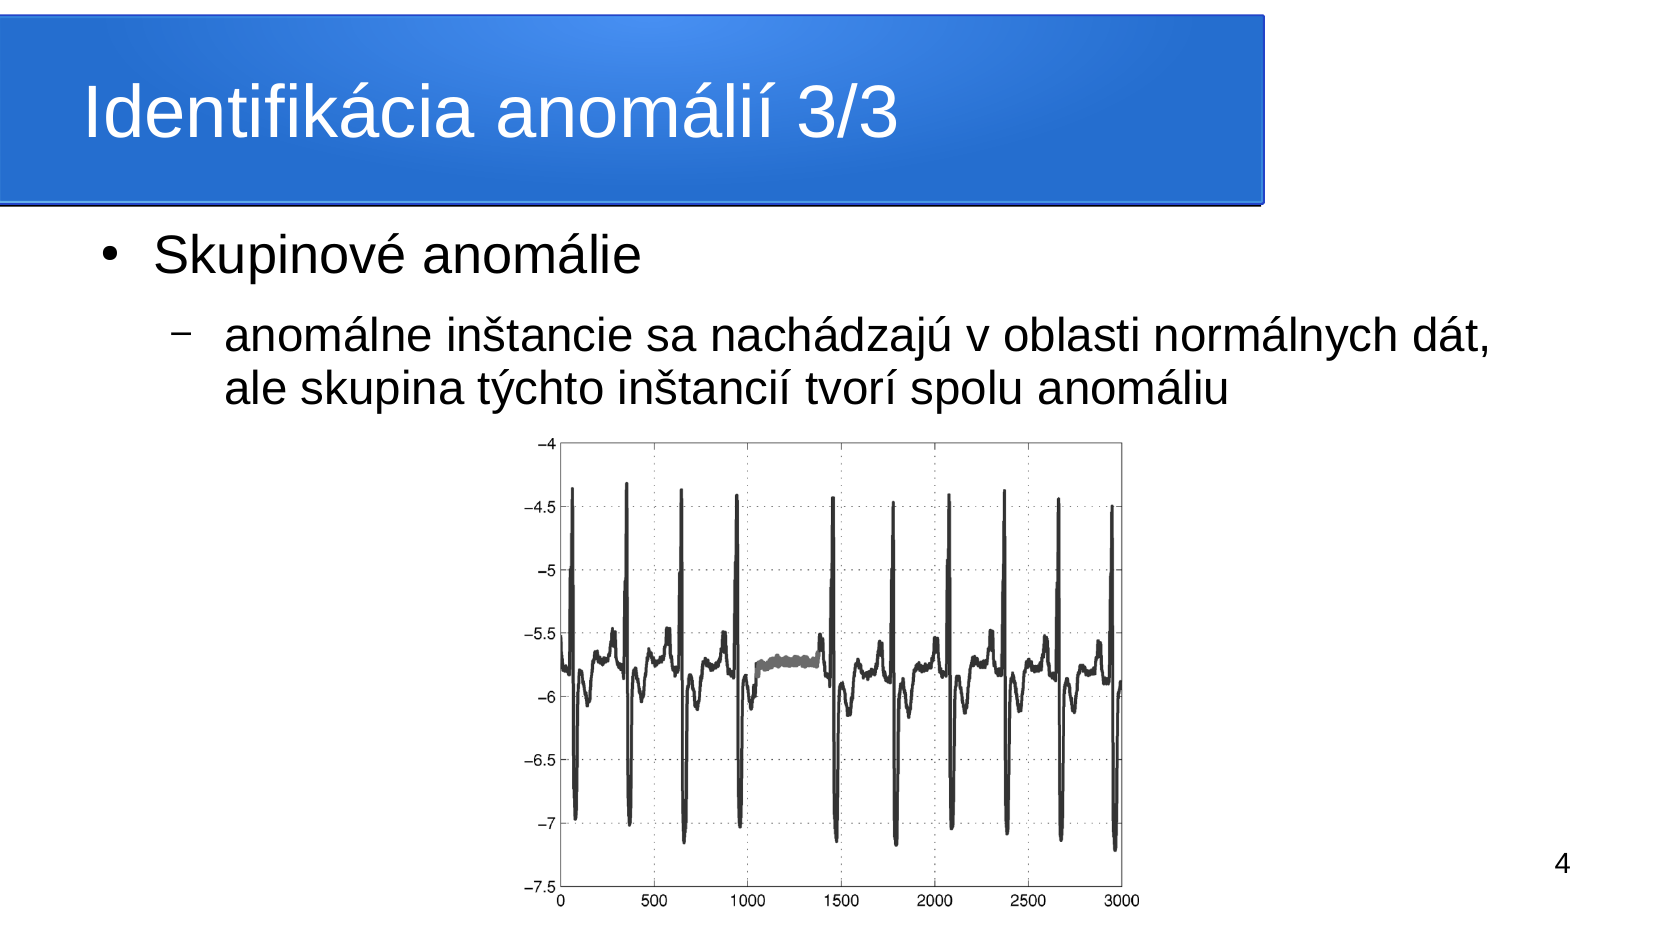

# Identifikácia anomálií 3/3
Skupinové anomálie
anomálne inštancie sa nachádzajú v oblasti normálnych dát, ale skupina týchto inštancií tvorí spolu anomáliu
4